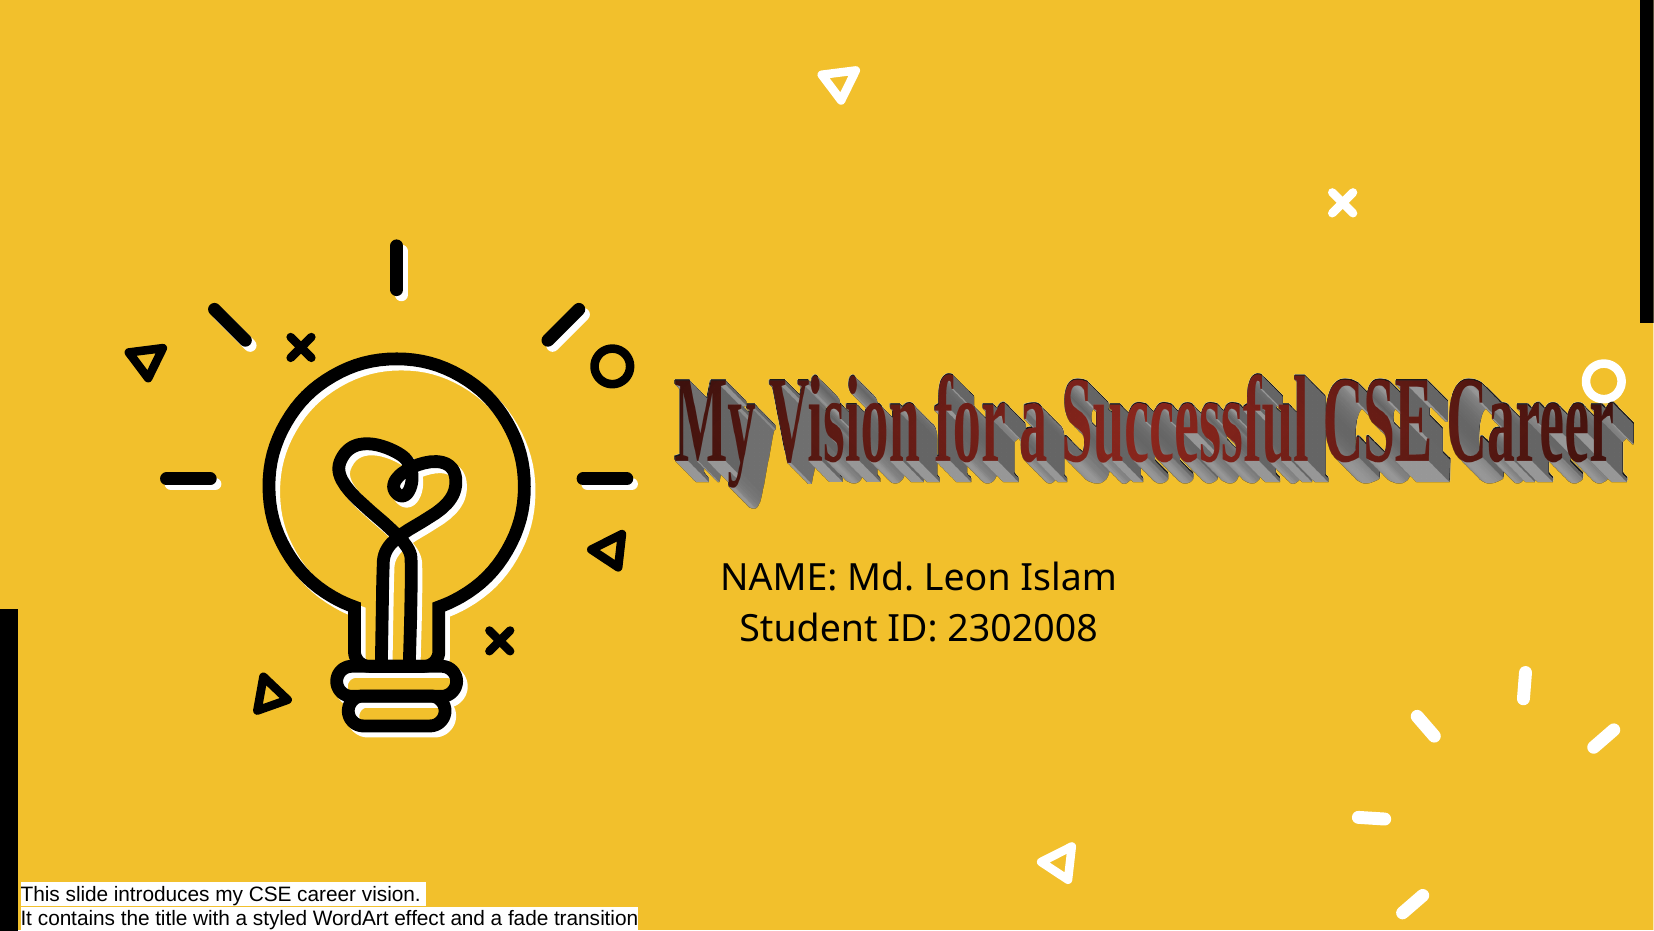

My Vision for a Successful CSE Career
# NAME: Md. Leon Islam Student ID: 2302008
This slide introduces my CSE career vision.
It contains the title with a styled WordArt effect and a fade transition